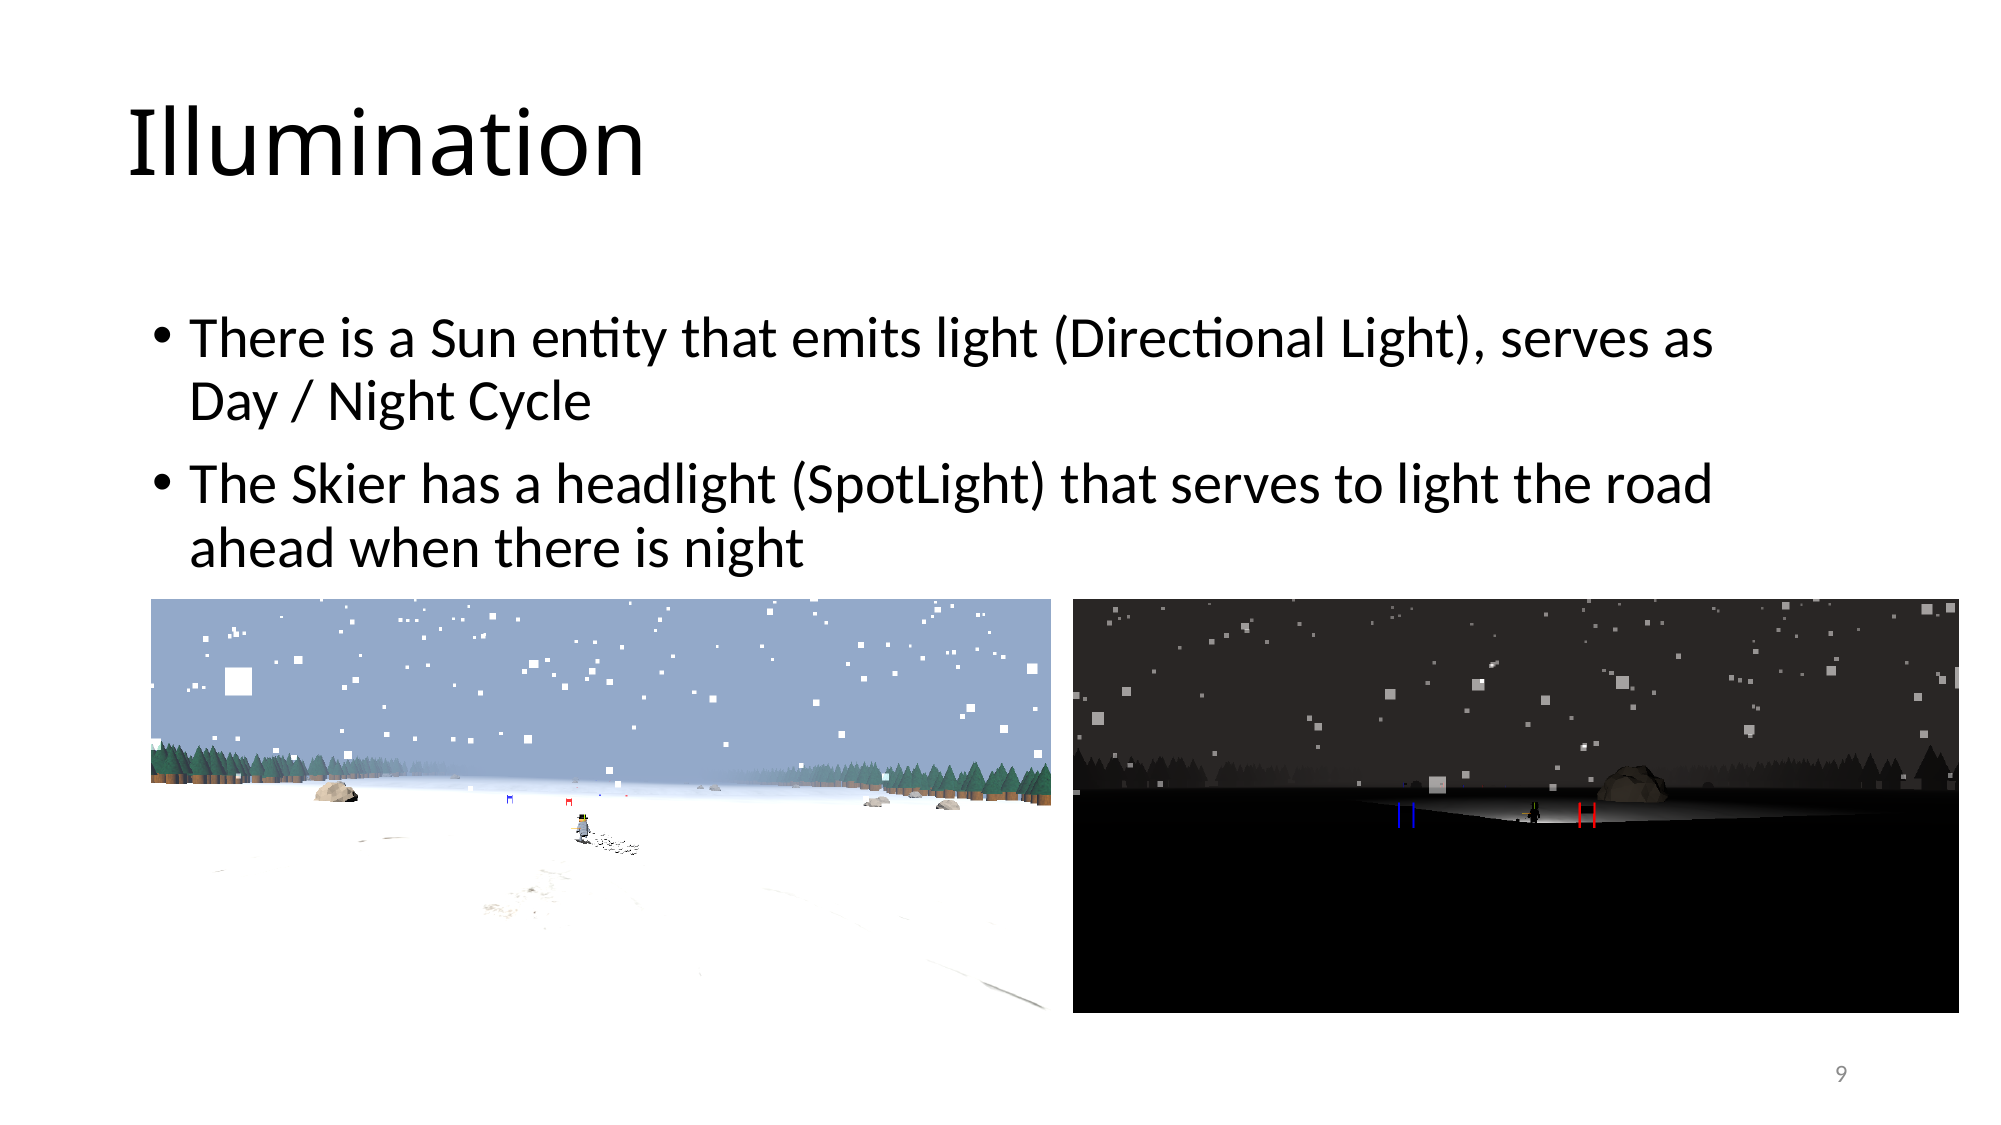

# Illumination
There is a Sun entity that emits light (Directional Light), serves as Day / Night Cycle
The Skier has a headlight (SpotLight) that serves to light the road ahead when there is night
9